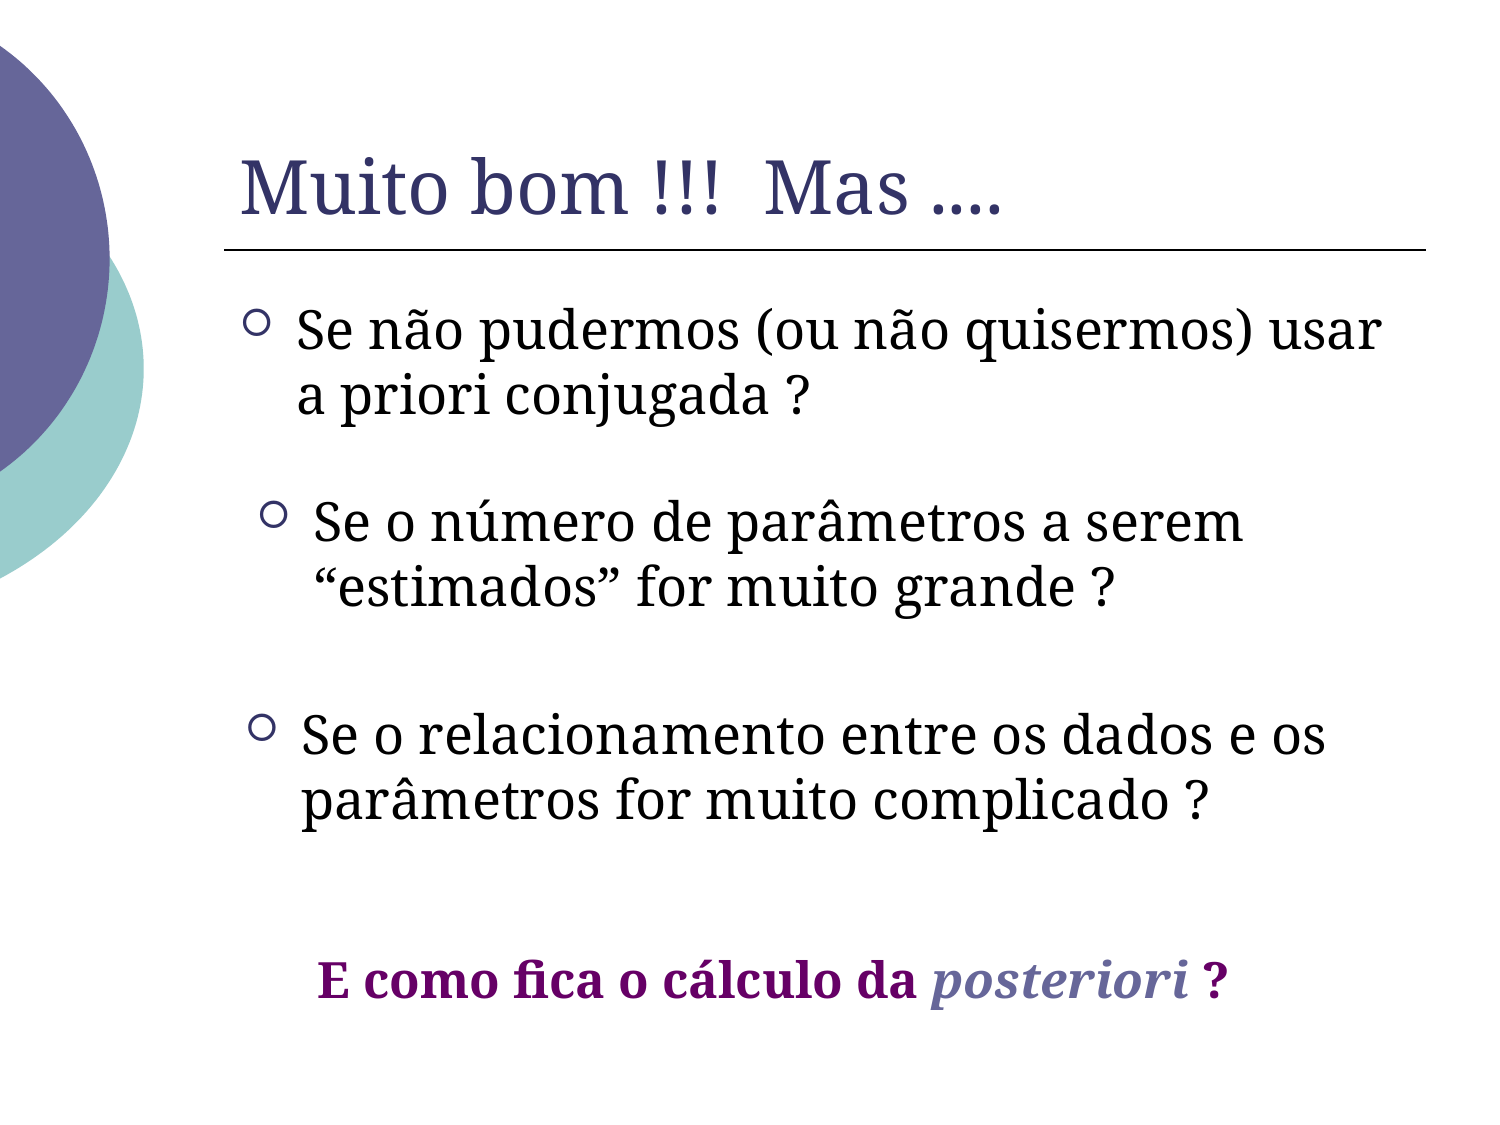

# Muito bom !!! Mas ....
Se não pudermos (ou não quisermos) usar a priori conjugada ?
Se o número de parâmetros a serem “estimados” for muito grande ?
Se o relacionamento entre os dados e os parâmetros for muito complicado ?
E como fica o cálculo da posteriori ?